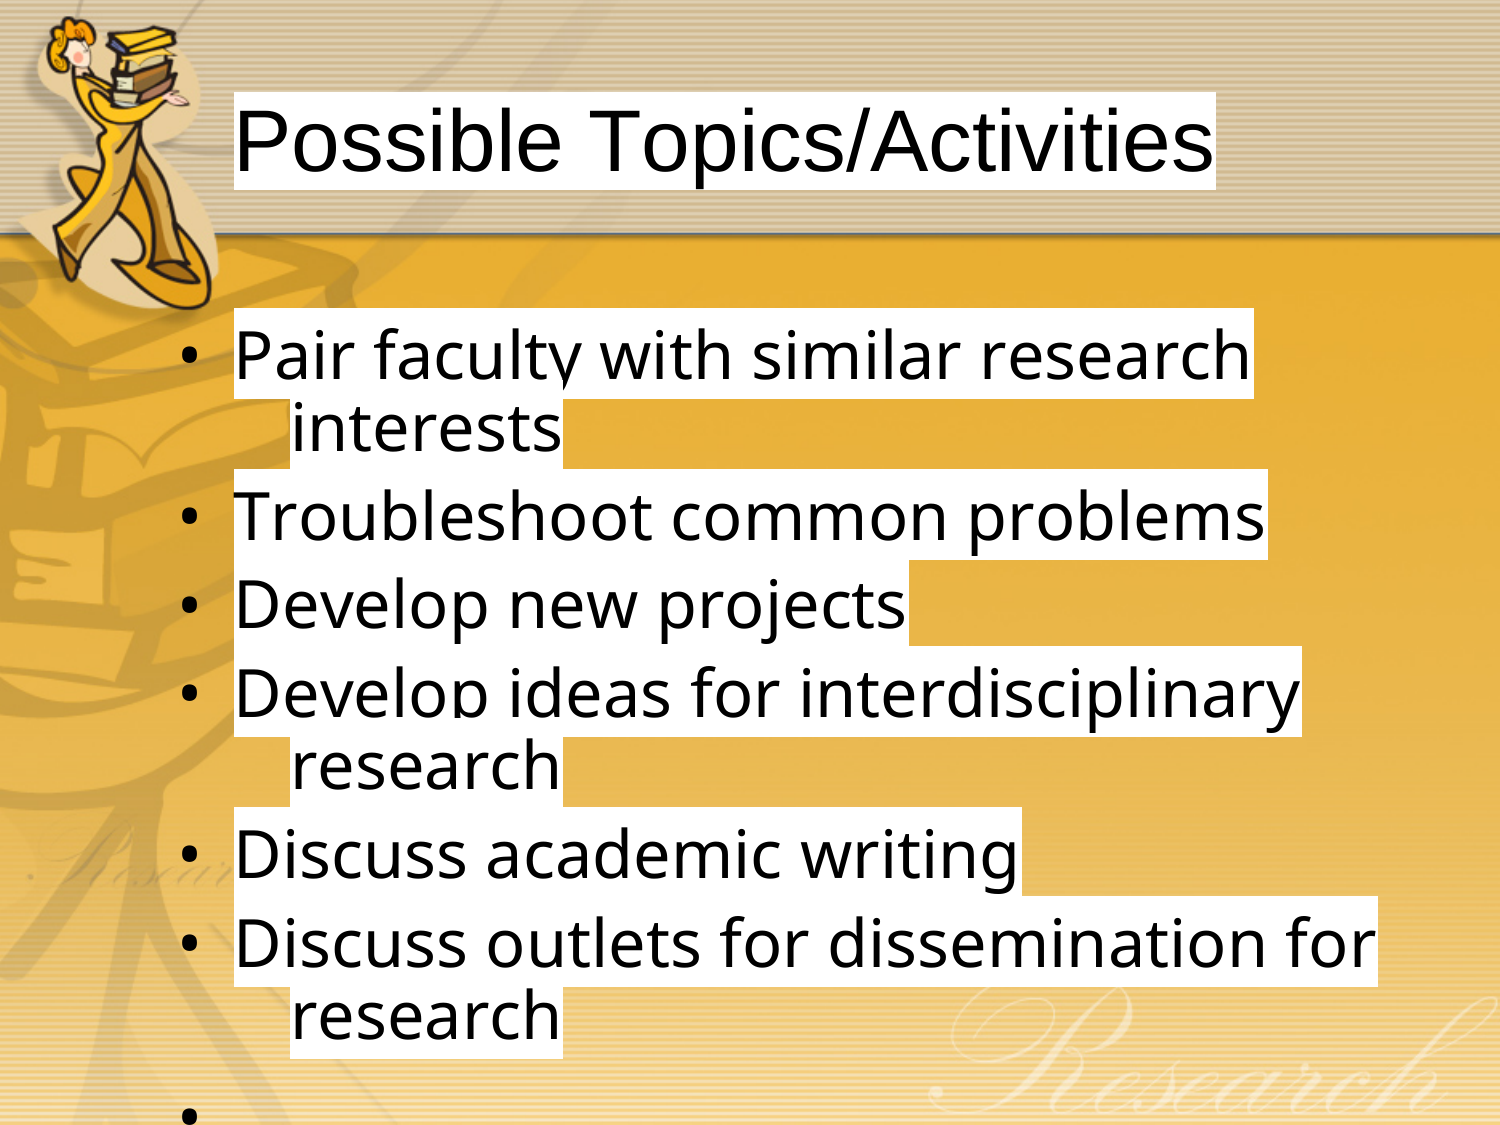

# Possible Topics/Activities
Pair faculty with similar research interests
Troubleshoot common problems
Develop new projects
Develop ideas for interdisciplinary research
Discuss academic writing
Discuss outlets for dissemination for research